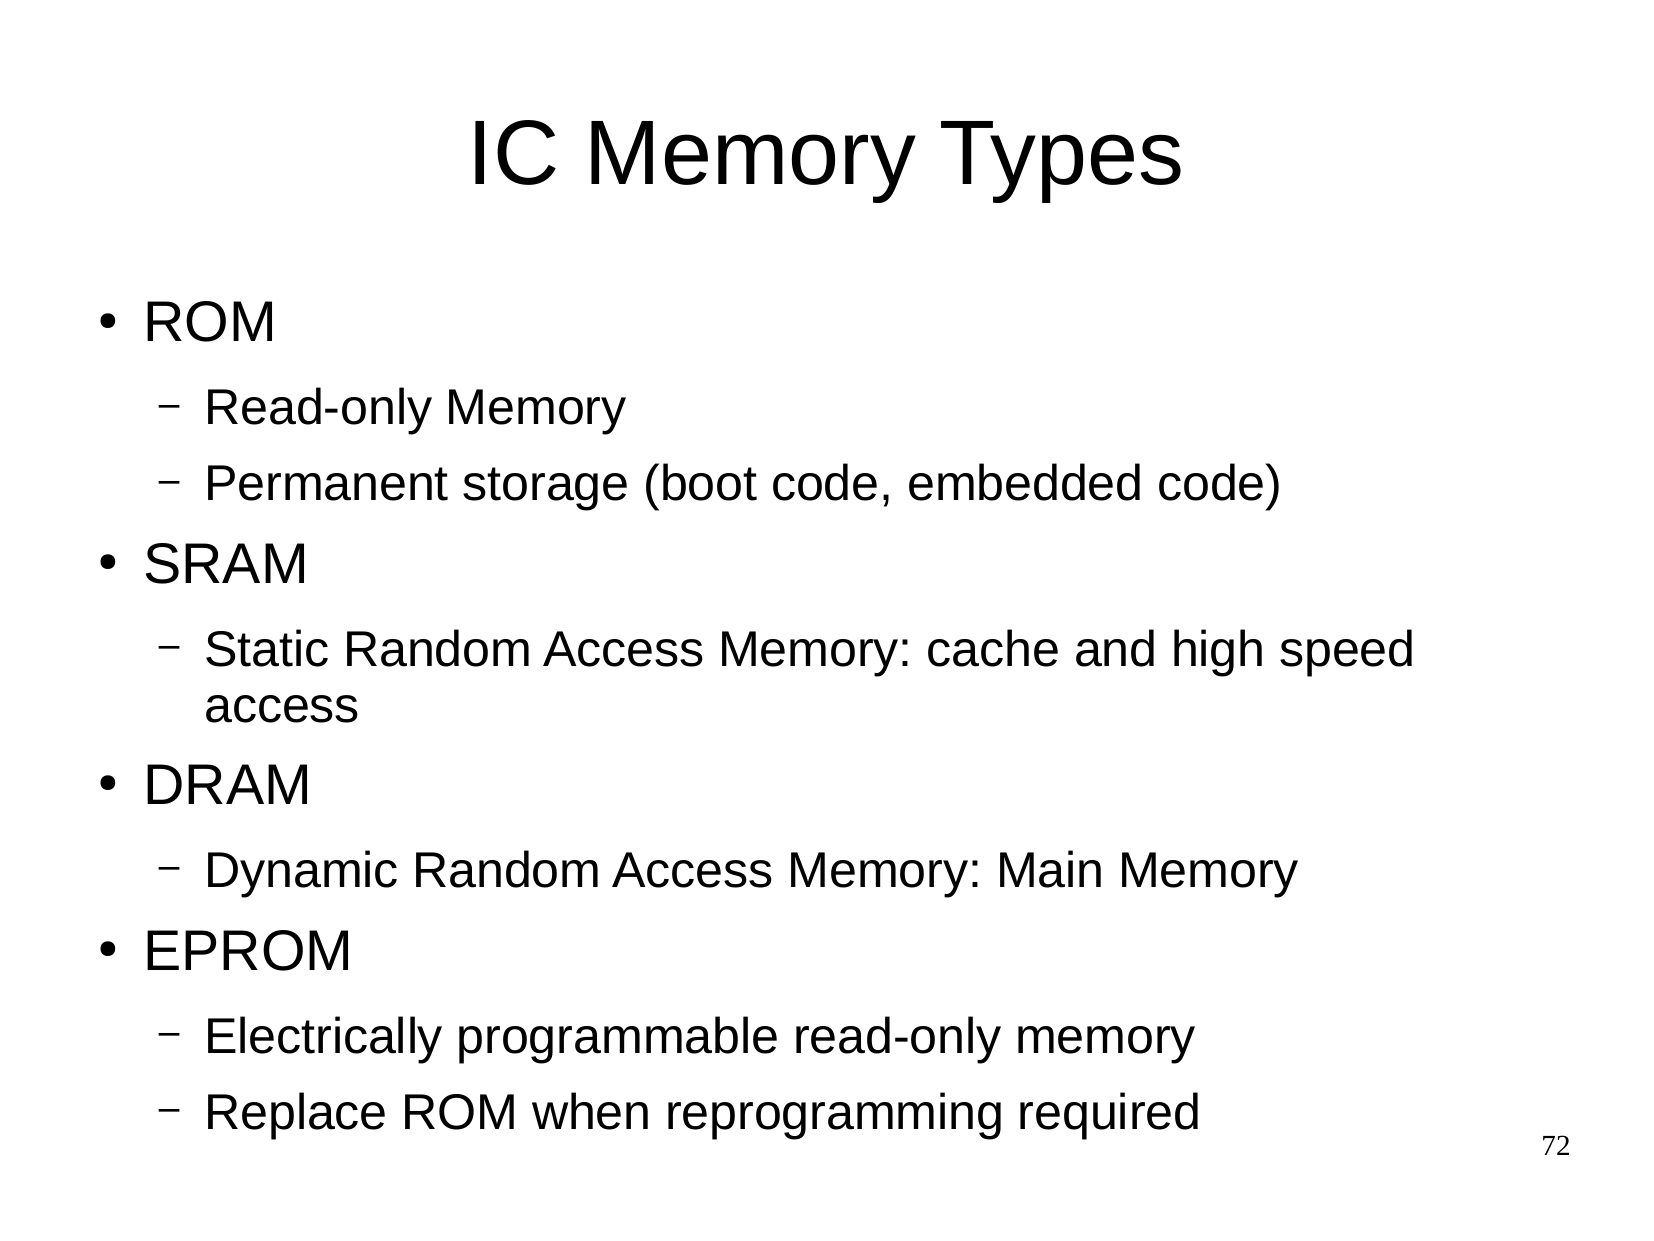

# IC Memory Types
ROM
Read-only Memory
Permanent storage (boot code, embedded code)
SRAM
Static Random Access Memory: cache and high speed access
DRAM
Dynamic Random Access Memory: Main Memory
EPROM
Electrically programmable read-only memory
Replace ROM when reprogramming required
72